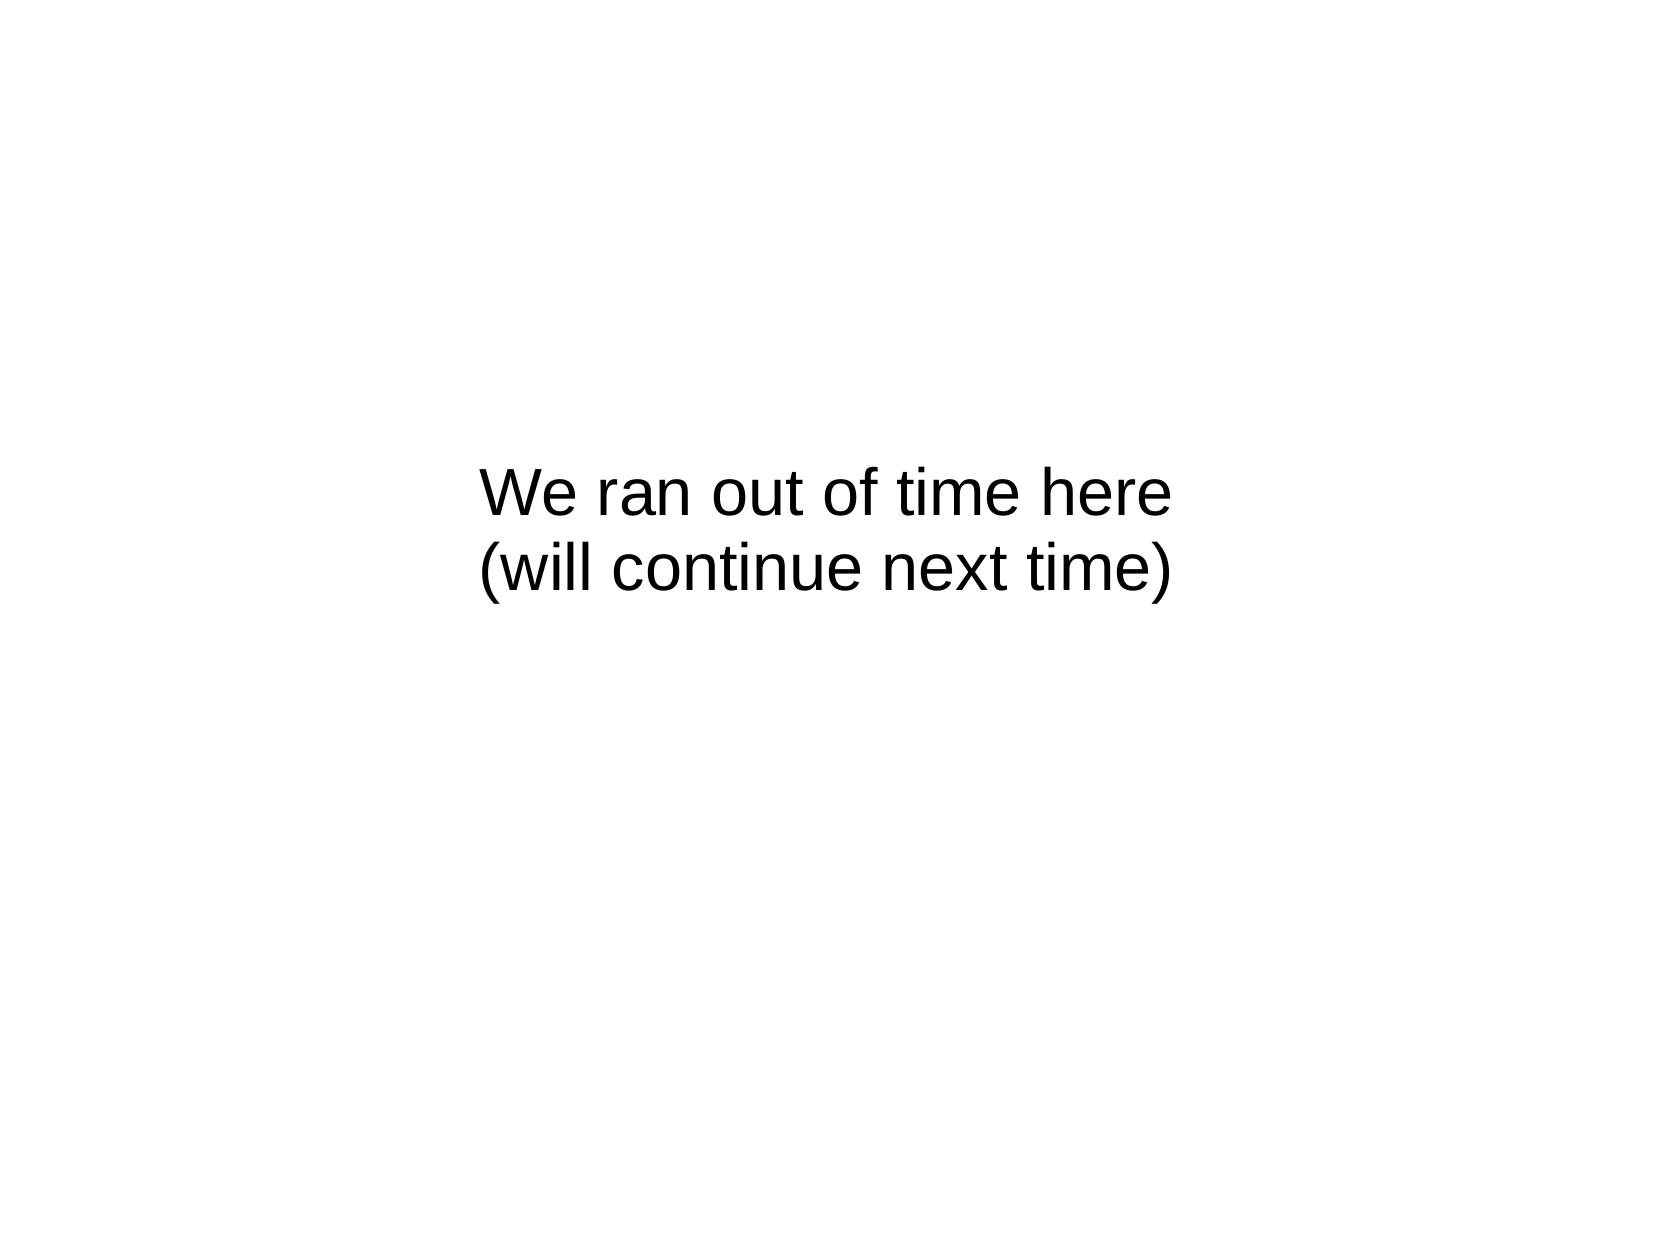

# We ran out of time here
(will continue next time)